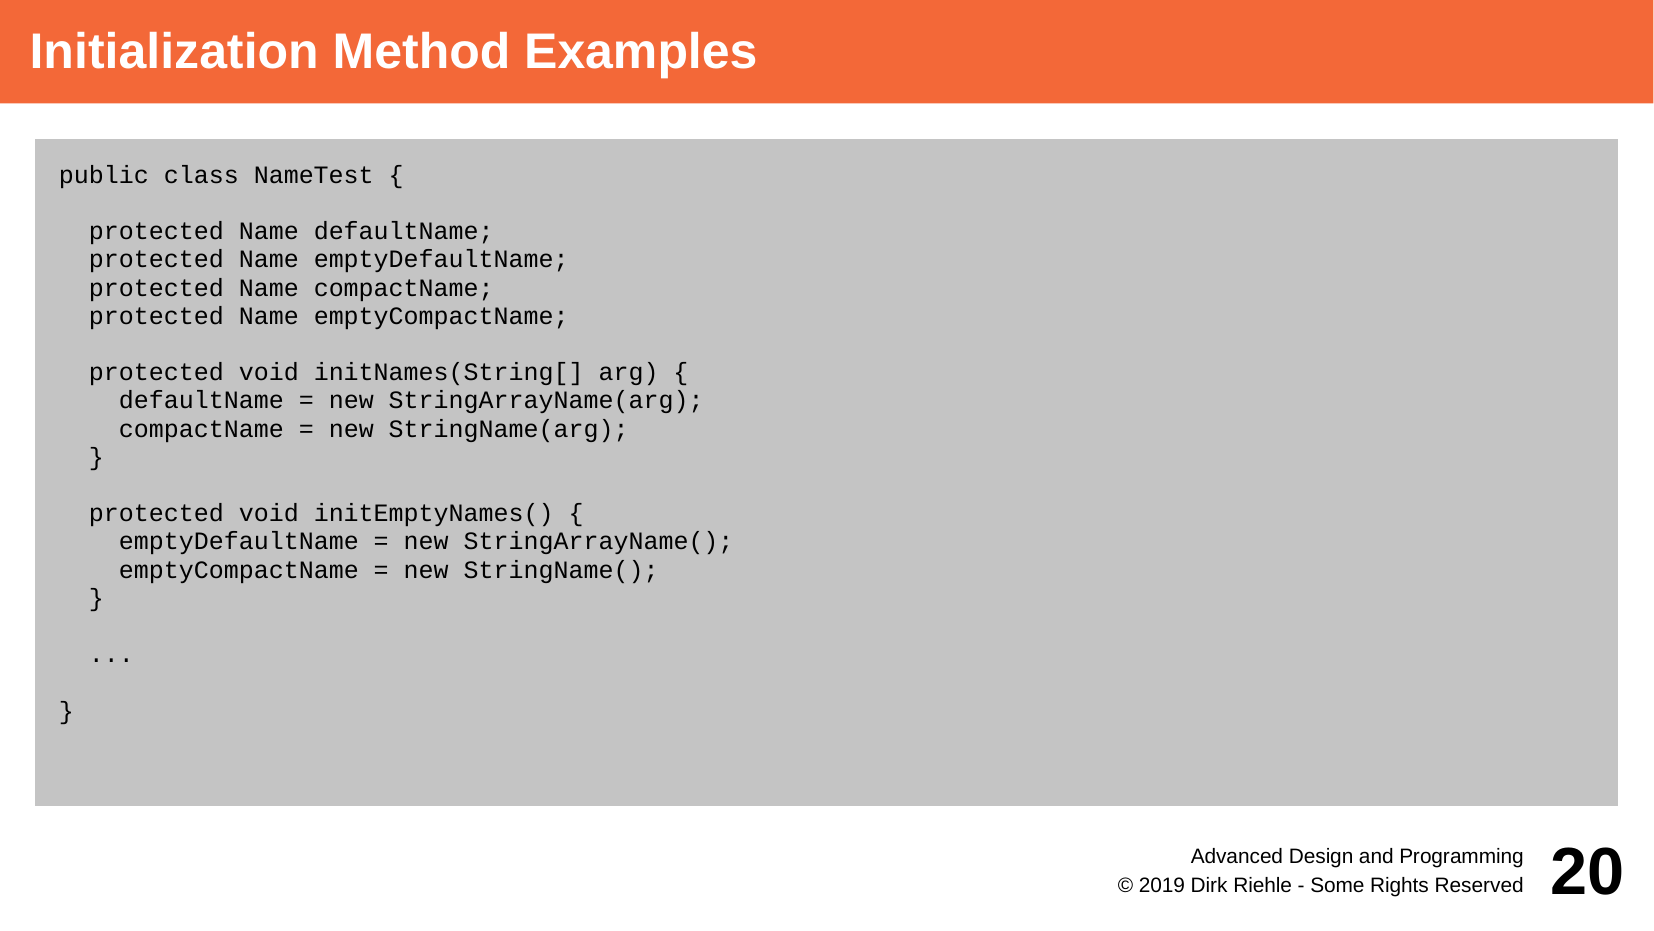

# Initialization Method Examples
public class NameTest {
 protected Name defaultName;
 protected Name emptyDefaultName;
 protected Name compactName;
 protected Name emptyCompactName;
 protected void initNames(String[] arg) {
 defaultName = new StringArrayName(arg);
 compactName = new StringName(arg);
 }
 protected void initEmptyNames() {
 emptyDefaultName = new StringArrayName();
 emptyCompactName = new StringName();
 }
 ...
}
Advanced Design and Programming
20
© 2019 Dirk Riehle - Some Rights Reserved